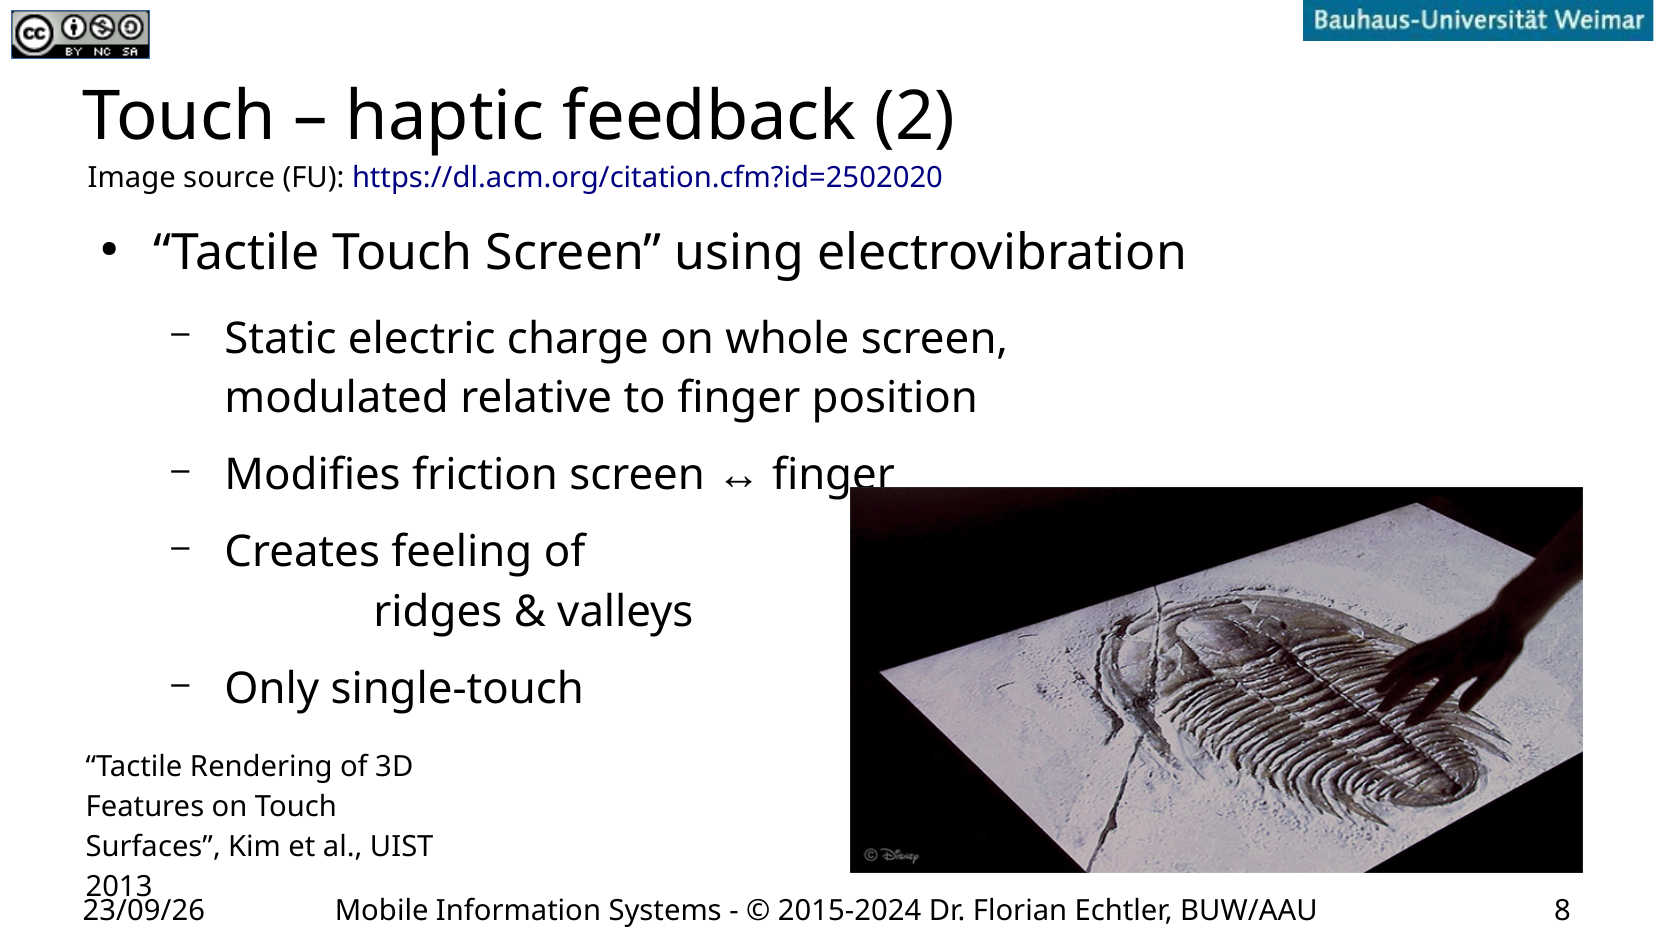

# Touch – haptic feedback (2)
Image source (FU): https://dl.acm.org/citation.cfm?id=2502020
“Tactile Touch Screen” using electrovibration
Static electric charge on whole screen, modulated relative to finger position
Modifies friction screen ↔ finger
Creates feeling of ridges & valleys
Only single-touch
“Tactile Rendering of 3D Features on Touch Surfaces”, Kim et al., UIST 2013
Mobile Information Systems - © 2015-2024 Dr. Florian Echtler, BUW/AAU
8